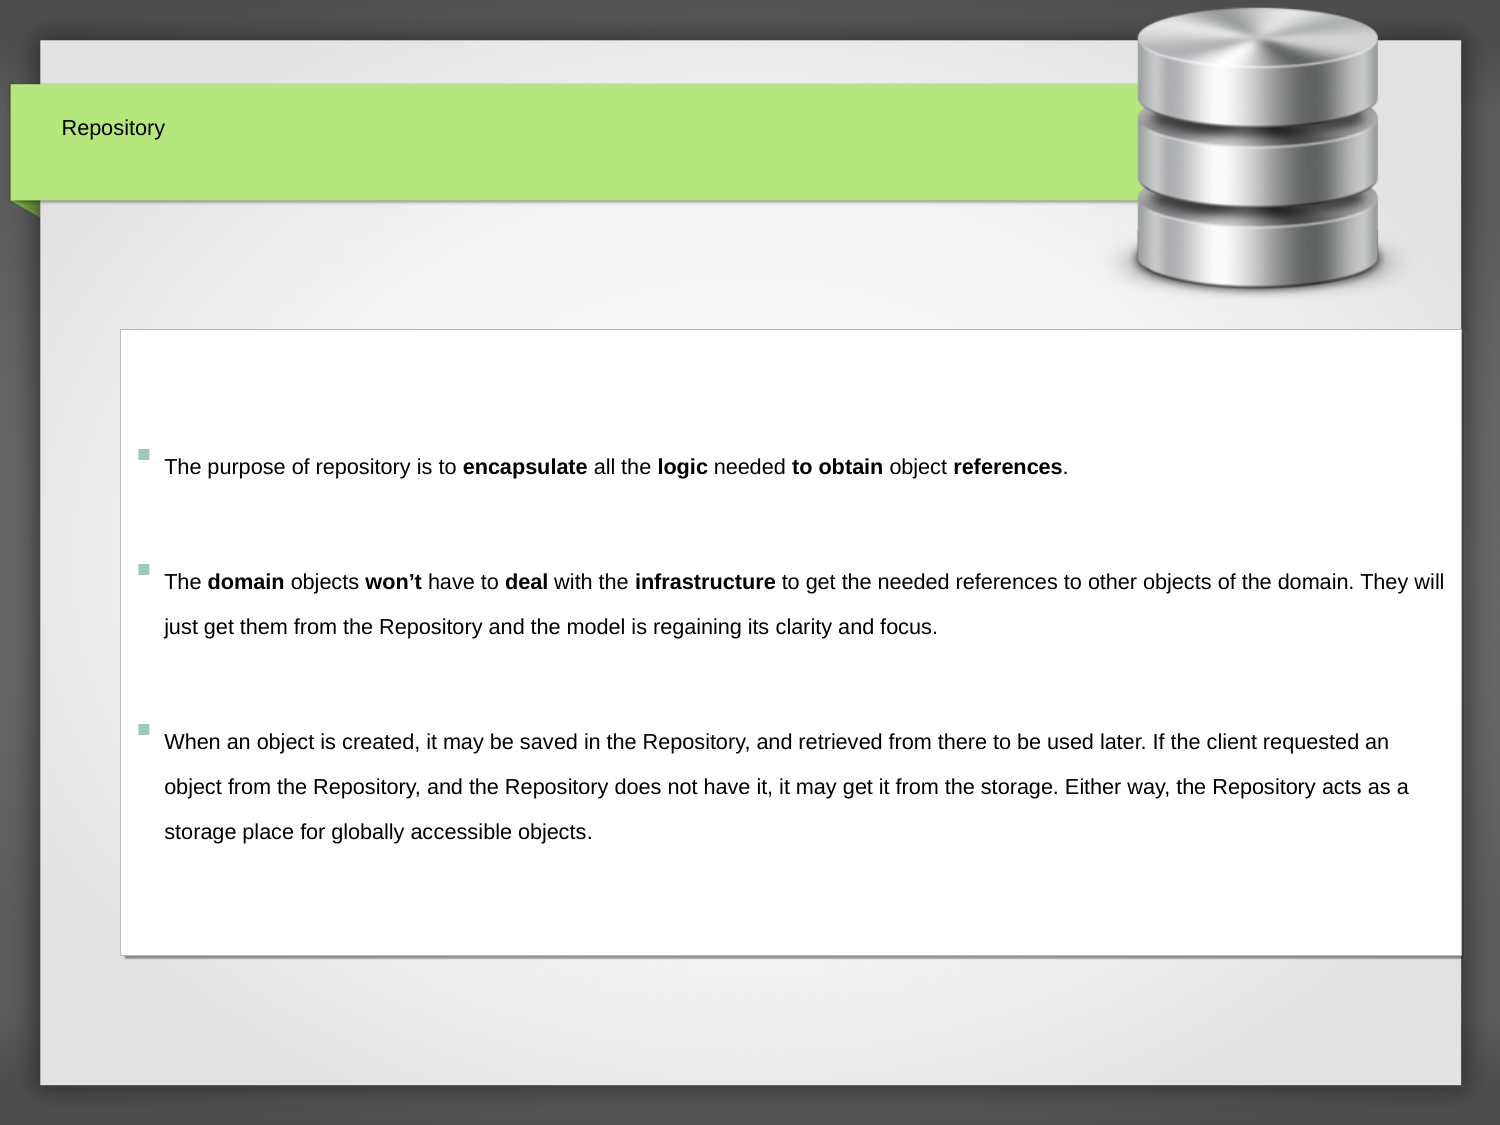

Repository
The purpose of repository is to encapsulate all the logic needed to obtain object references.
The domain objects won’t have to deal with the infrastructure to get the needed references to other objects of the domain. They will just get them from the Repository and the model is regaining its clarity and focus.
When an object is created, it may be saved in the Repository, and retrieved from there to be used later. If the client requested an object from the Repository, and the Repository does not have it, it may get it from the storage. Either way, the Repository acts as a storage place for globally accessible objects.